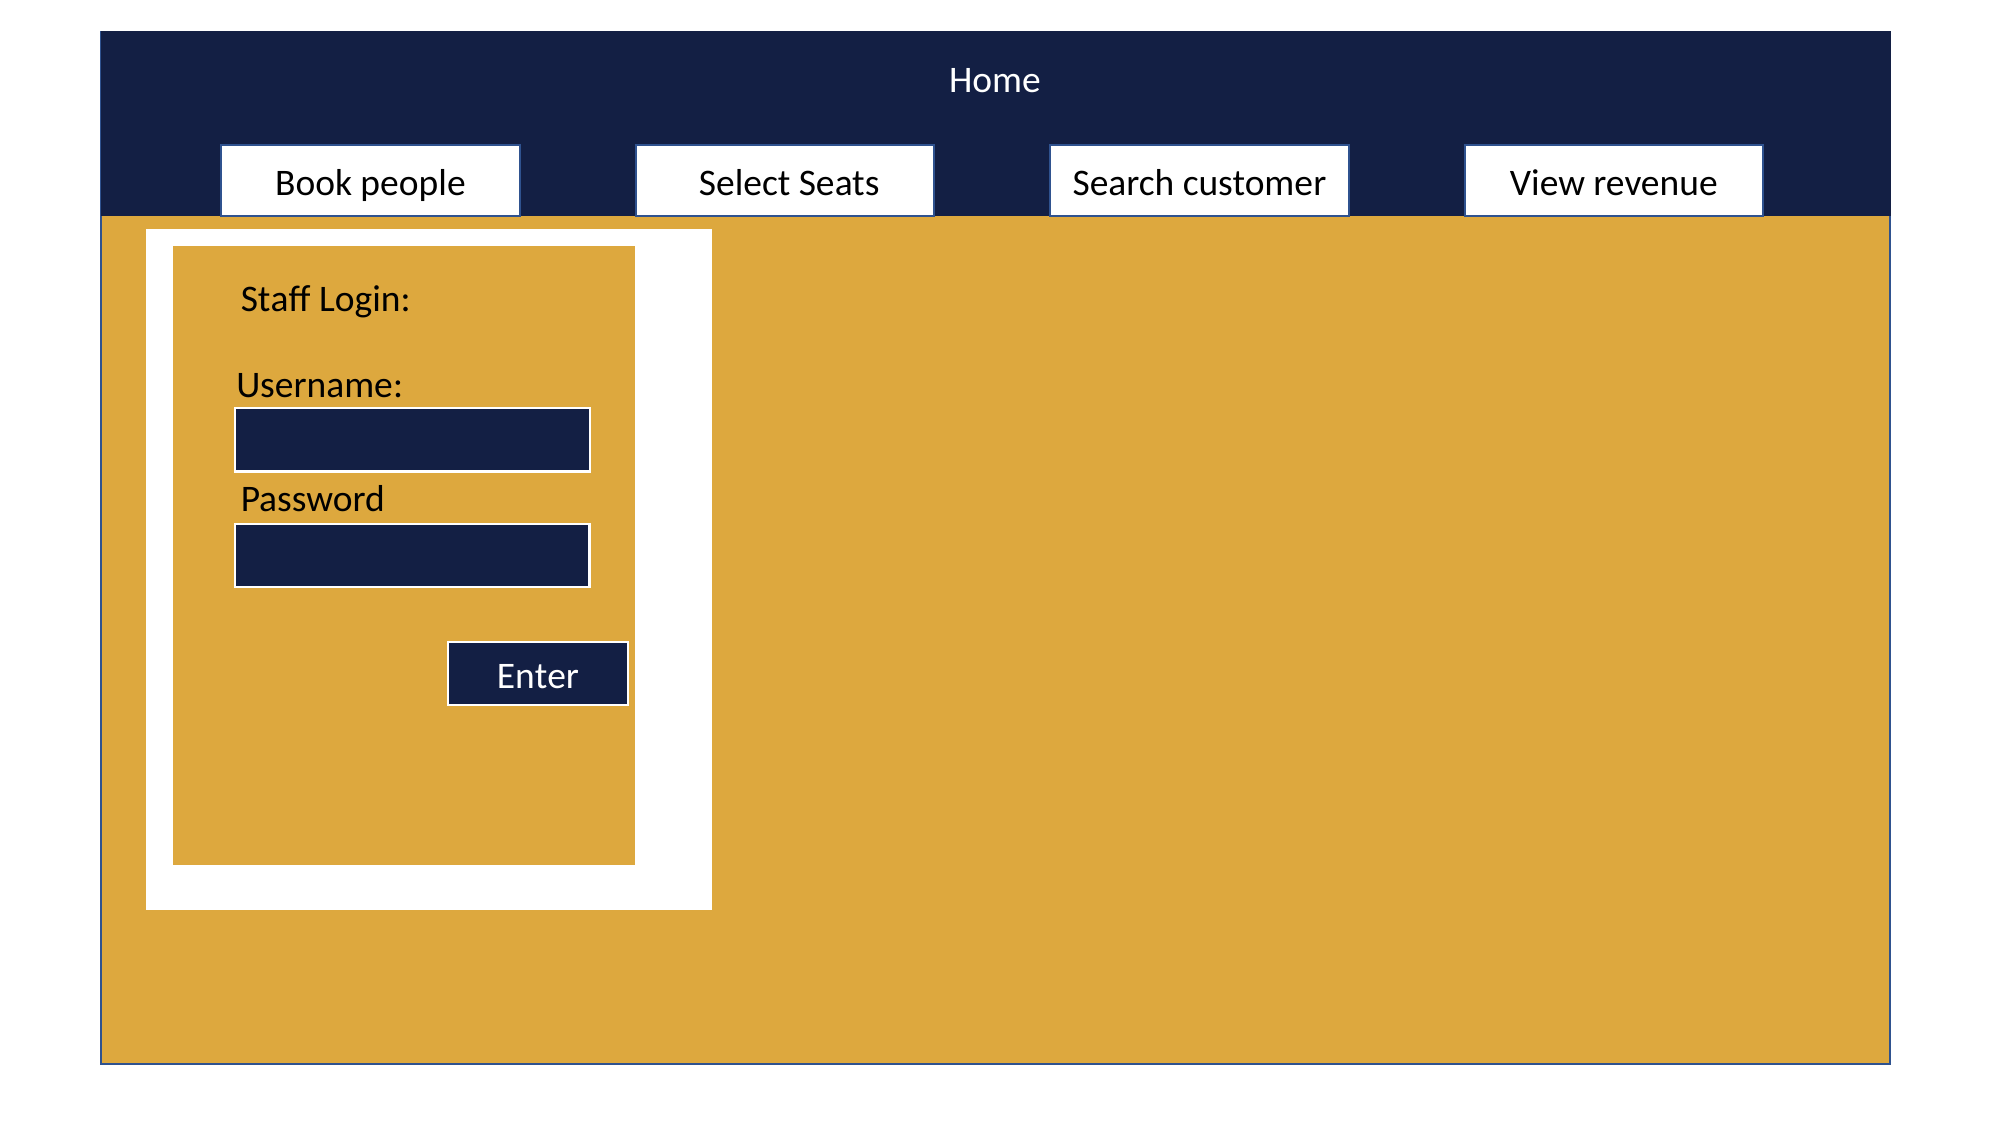

Home
Book people
 Select Seats
Search customer
View revenue
Staff Login:
Username:
Password
Enter